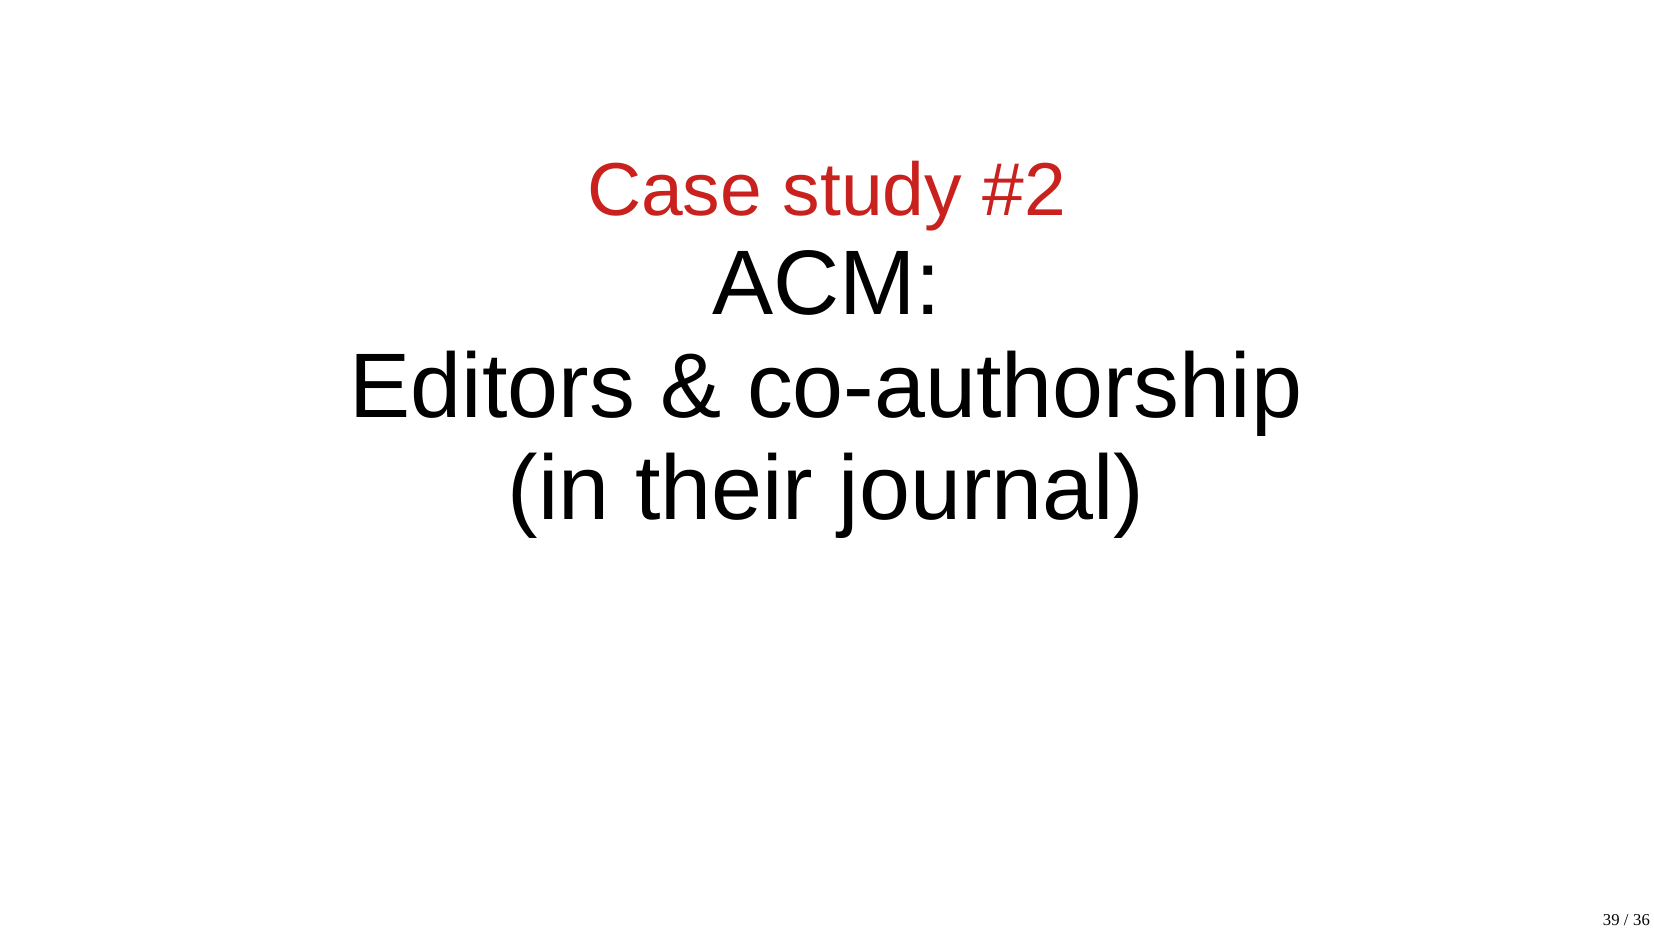

# Case study #2 ACM: Editors & co-authorship (in their journal)
39